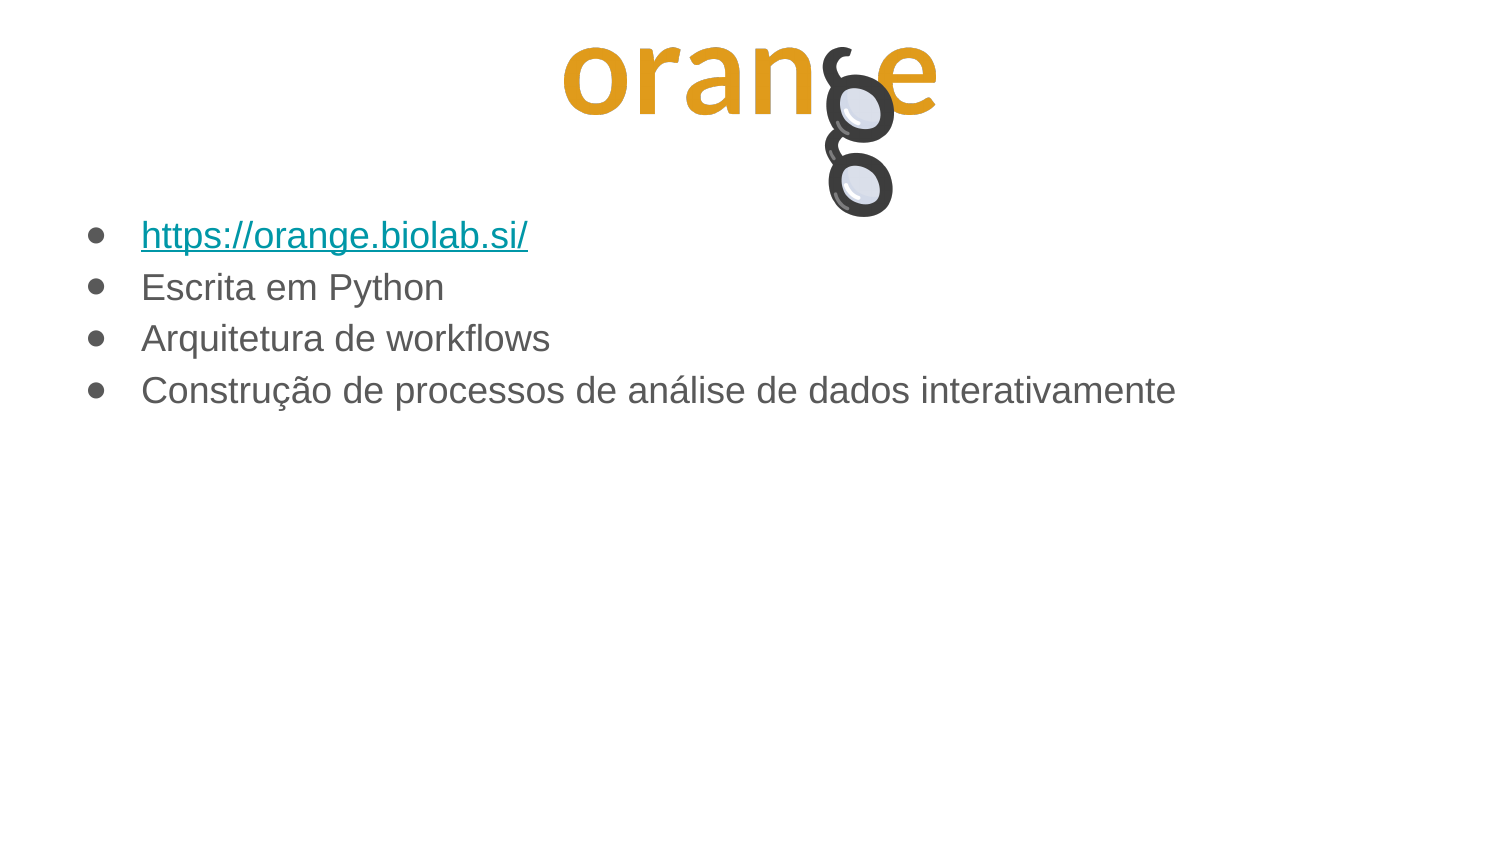

# https://orange.biolab.si/
Escrita em Python
Arquitetura de workflows
Construção de processos de análise de dados interativamente